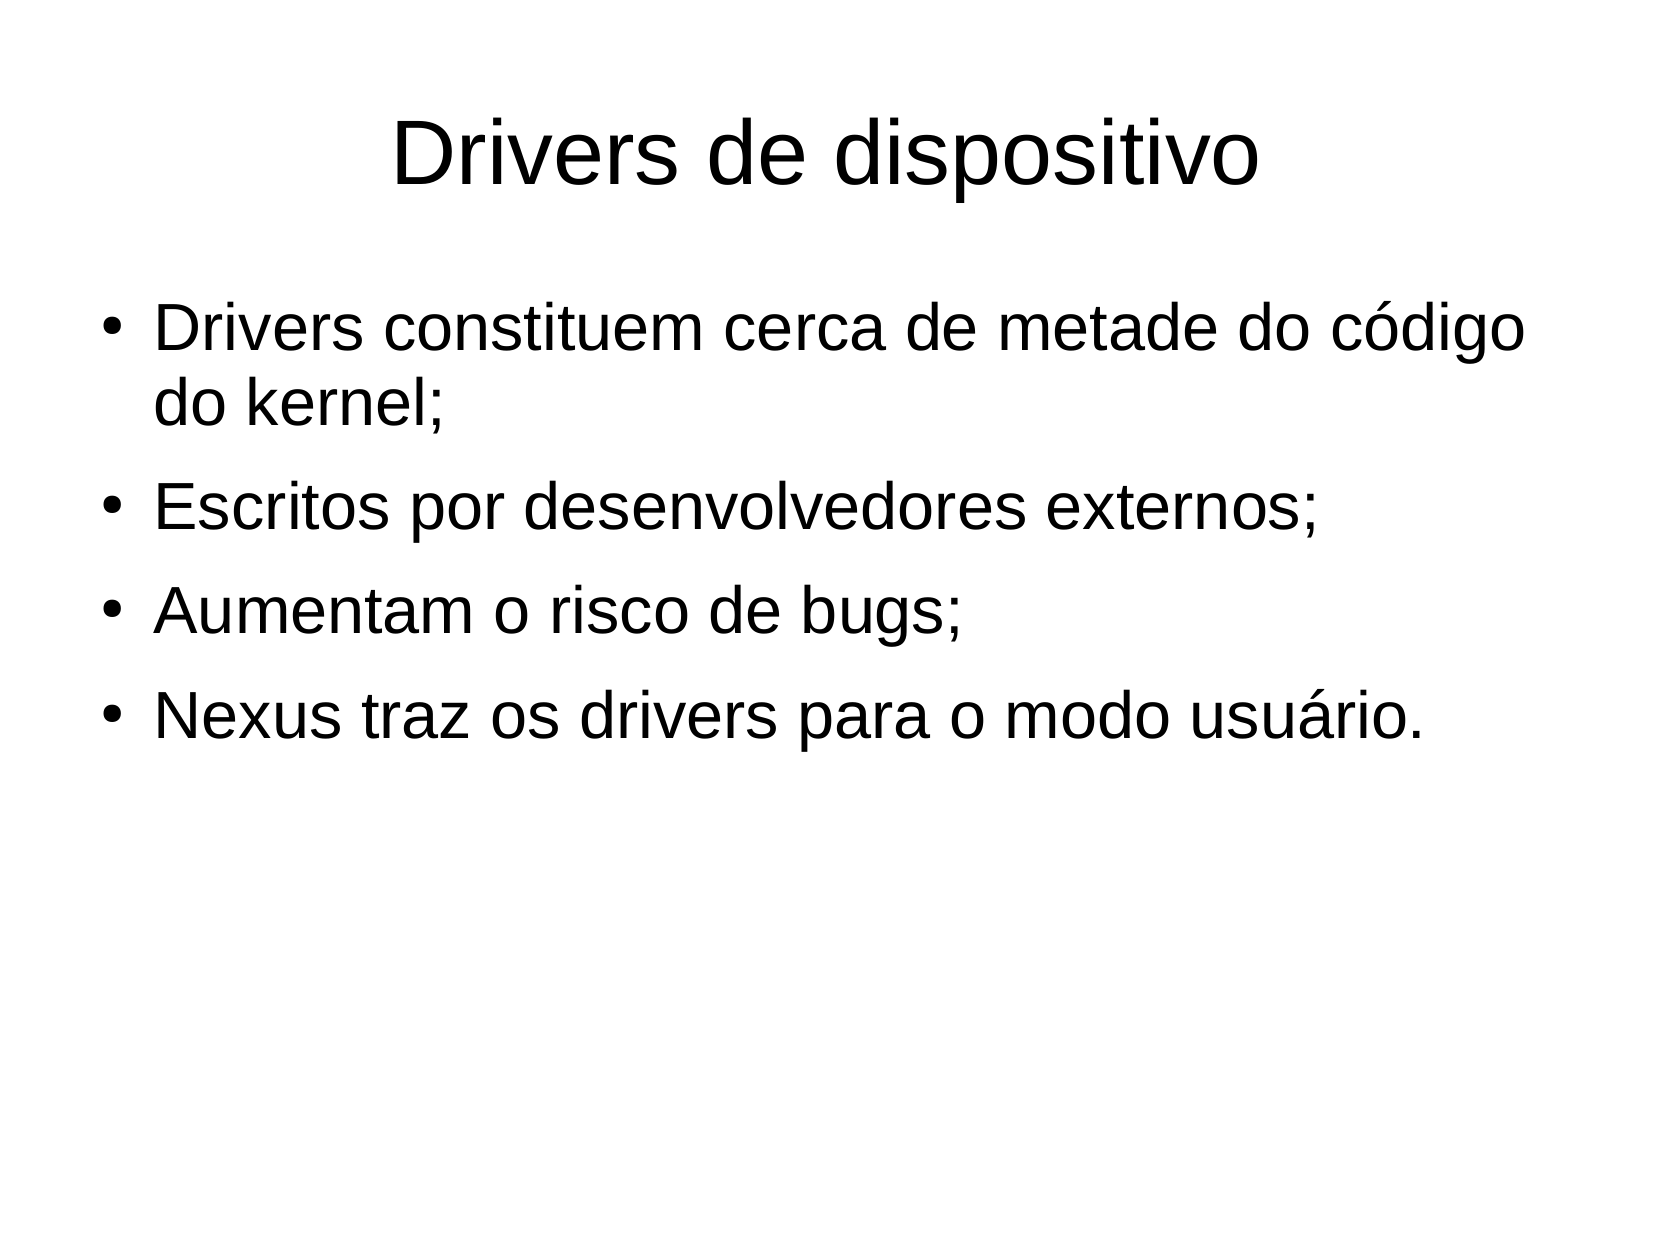

# Drivers de dispositivo
Drivers constituem cerca de metade do código do kernel;
Escritos por desenvolvedores externos;
Aumentam o risco de bugs;
Nexus traz os drivers para o modo usuário.